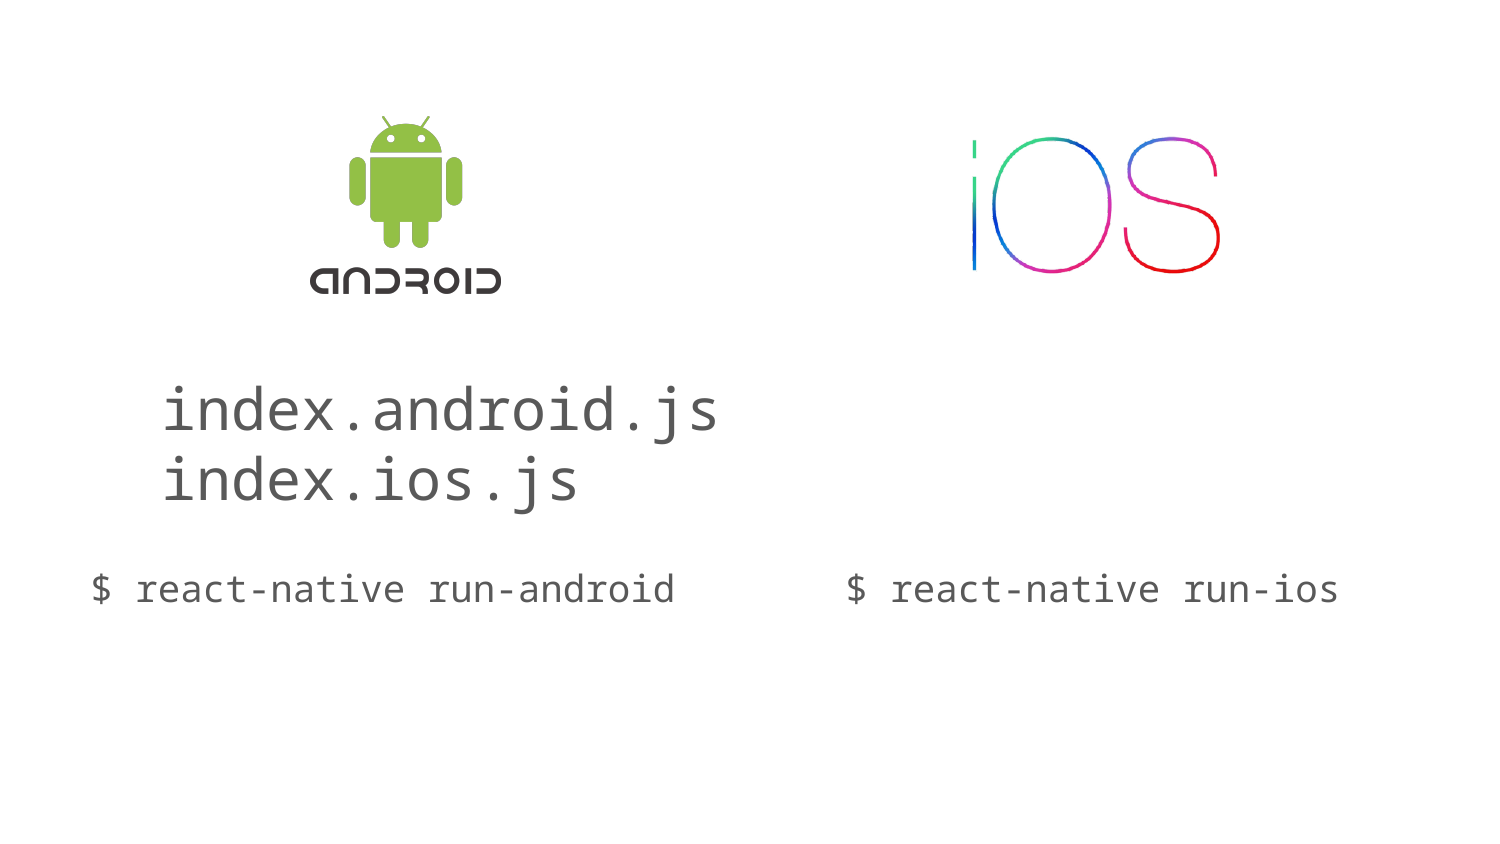

# index.android.js index.ios.js
$ react-native run-android
$ react-native run-ios